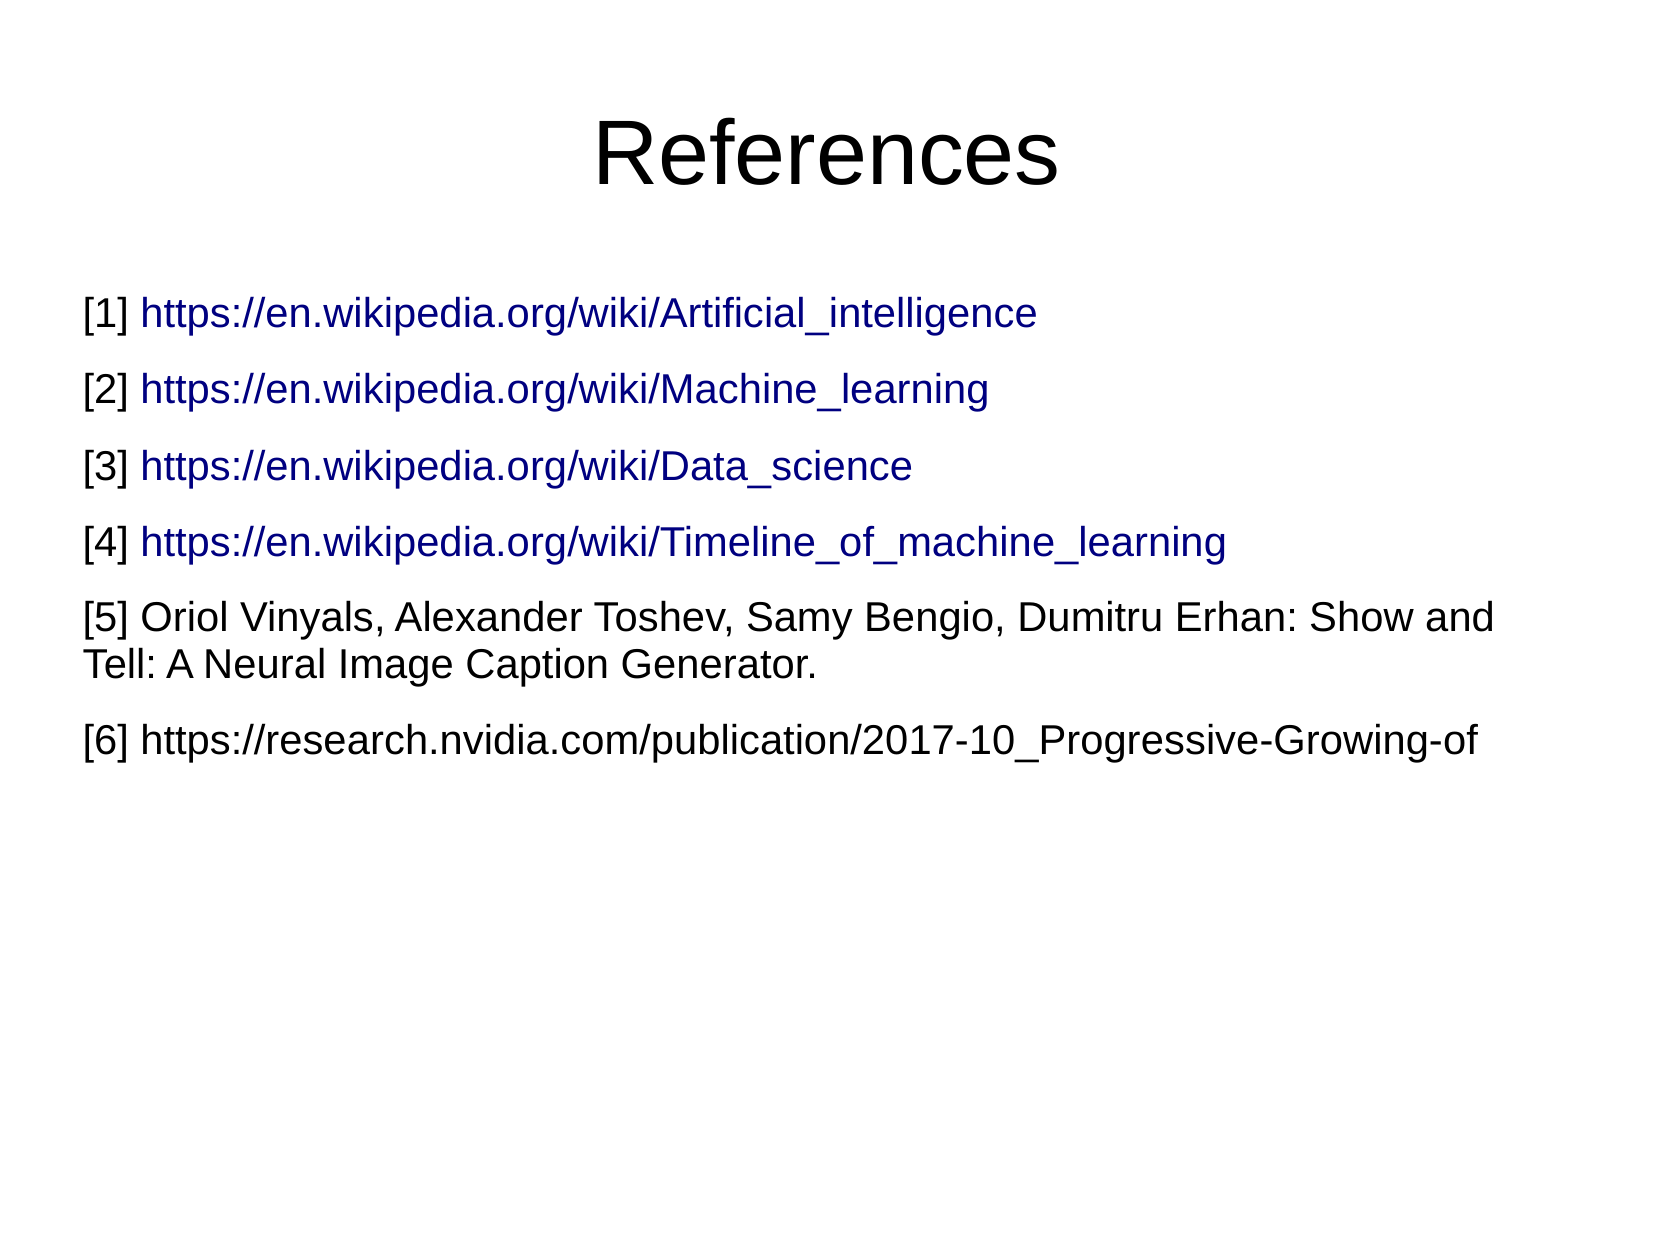

# References
[1] https://en.wikipedia.org/wiki/Artificial_intelligence
[2] https://en.wikipedia.org/wiki/Machine_learning
[3] https://en.wikipedia.org/wiki/Data_science
[4] https://en.wikipedia.org/wiki/Timeline_of_machine_learning
[5] Oriol Vinyals, Alexander Toshev, Samy Bengio, Dumitru Erhan: Show and Tell: A Neural Image Caption Generator.
[6] https://research.nvidia.com/publication/2017-10_Progressive-Growing-of